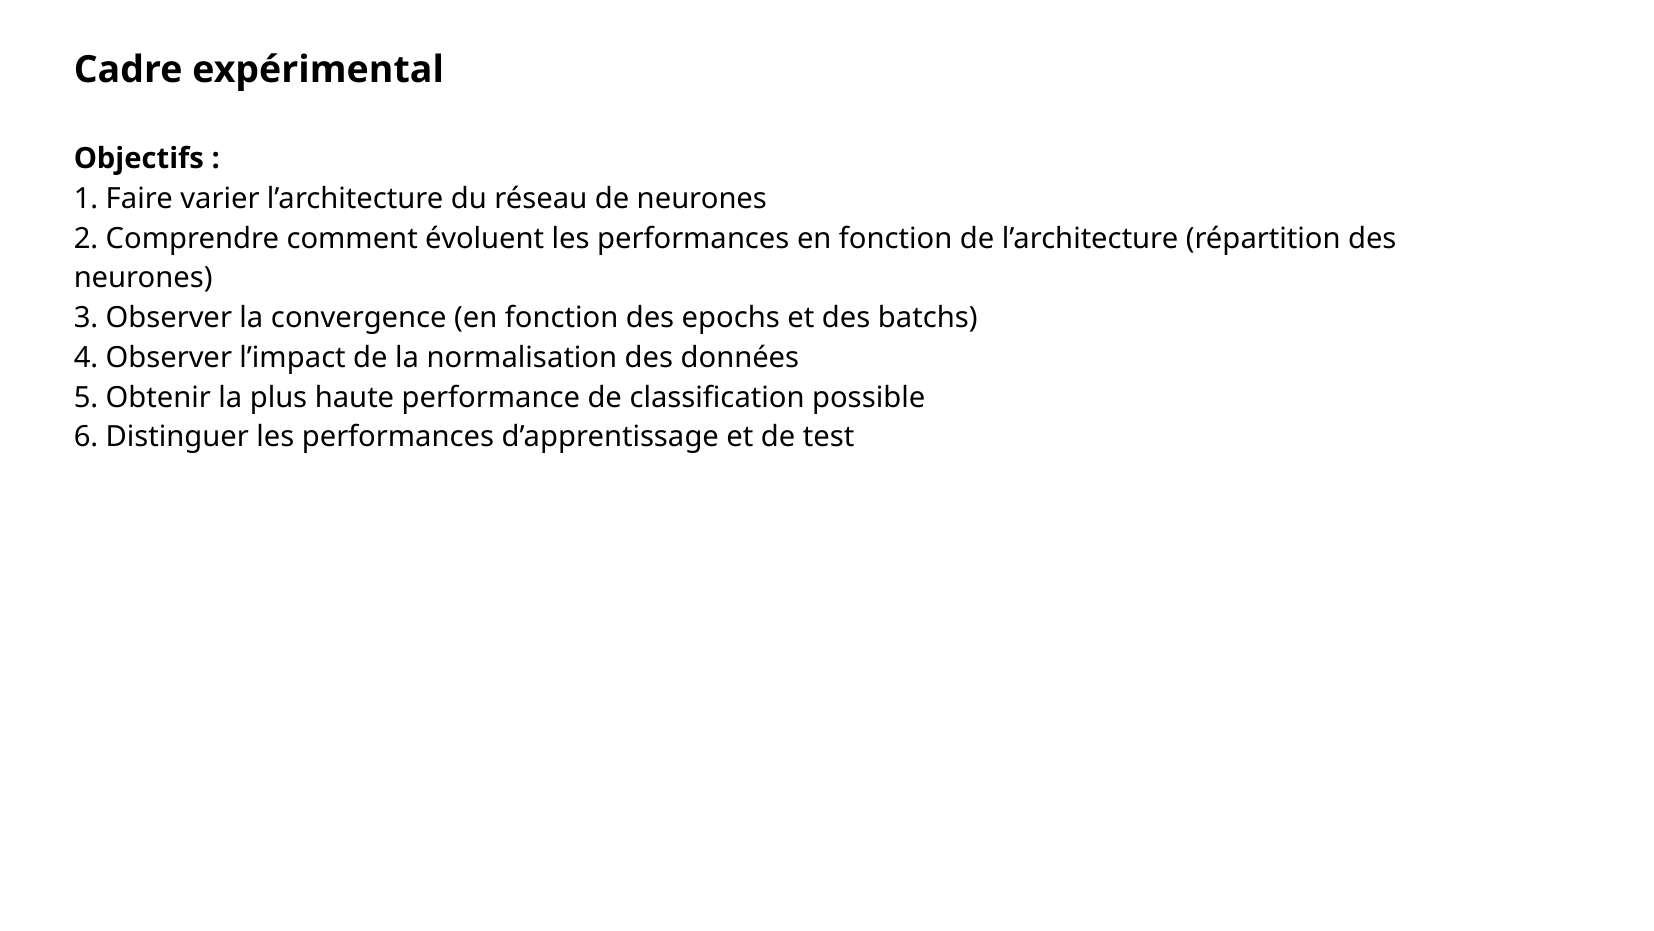

Cadre expérimental
Objectifs :
1. Faire varier l’architecture du réseau de neurones
2. Comprendre comment évoluent les performances en fonction de l’architecture (répartition des neurones)
3. Observer la convergence (en fonction des epochs et des batchs)
4. Observer l’impact de la normalisation des données
5. Obtenir la plus haute performance de classification possible
6. Distinguer les performances d’apprentissage et de test